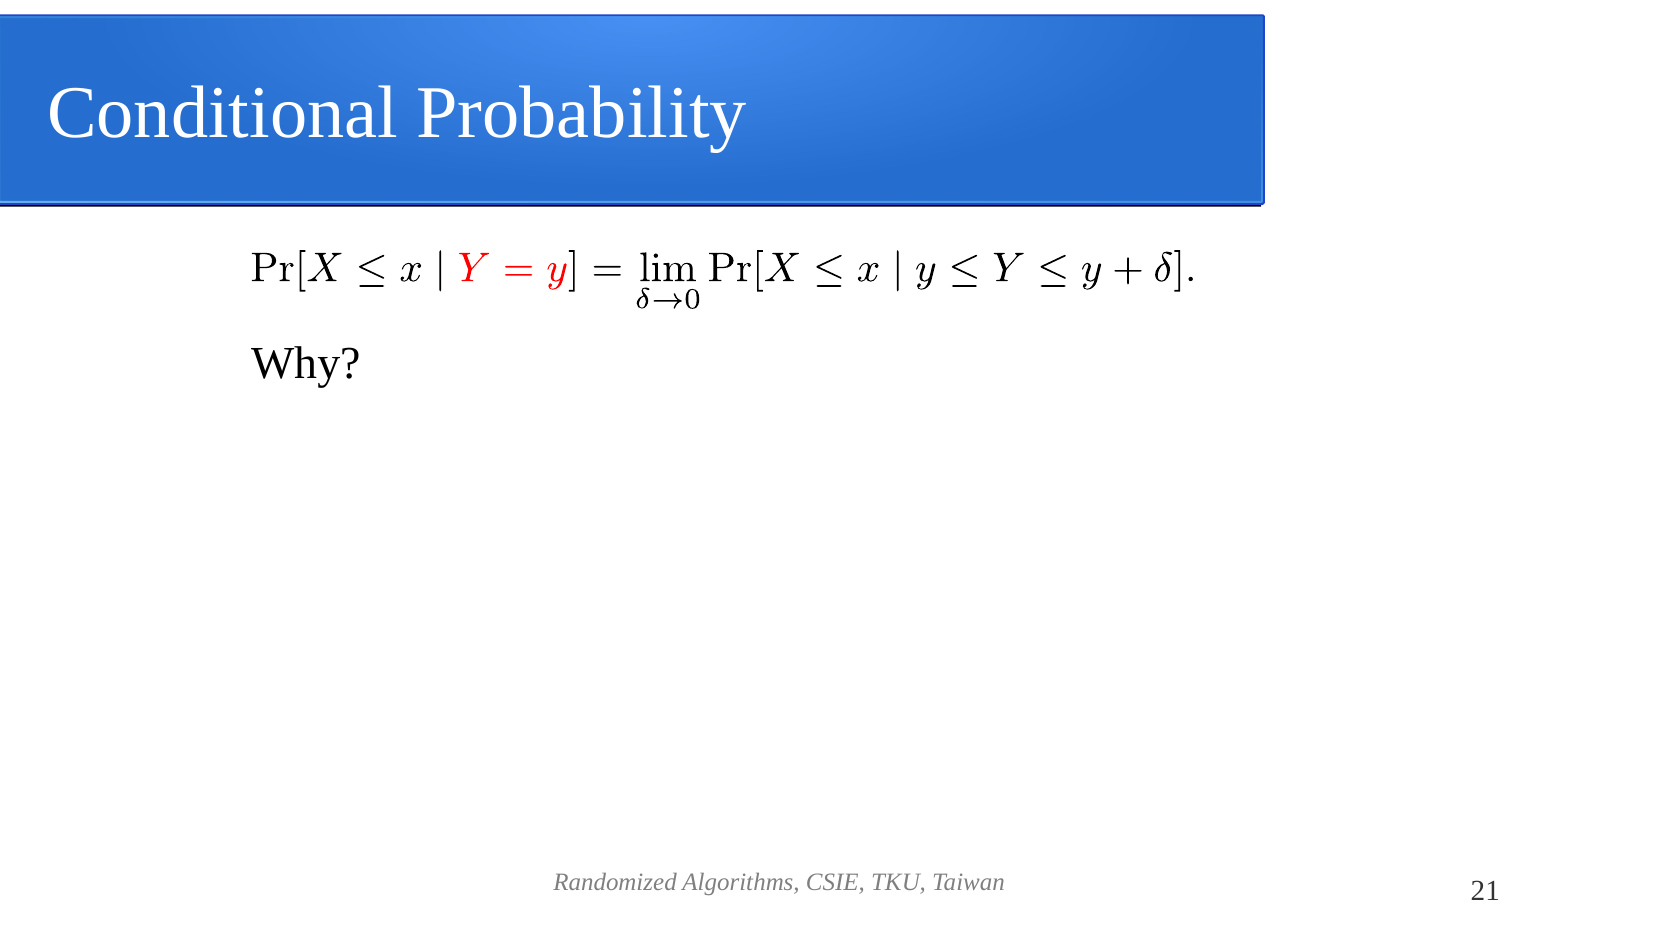

# Conditional Probability
Why?
Randomized Algorithms, CSIE, TKU, Taiwan
21